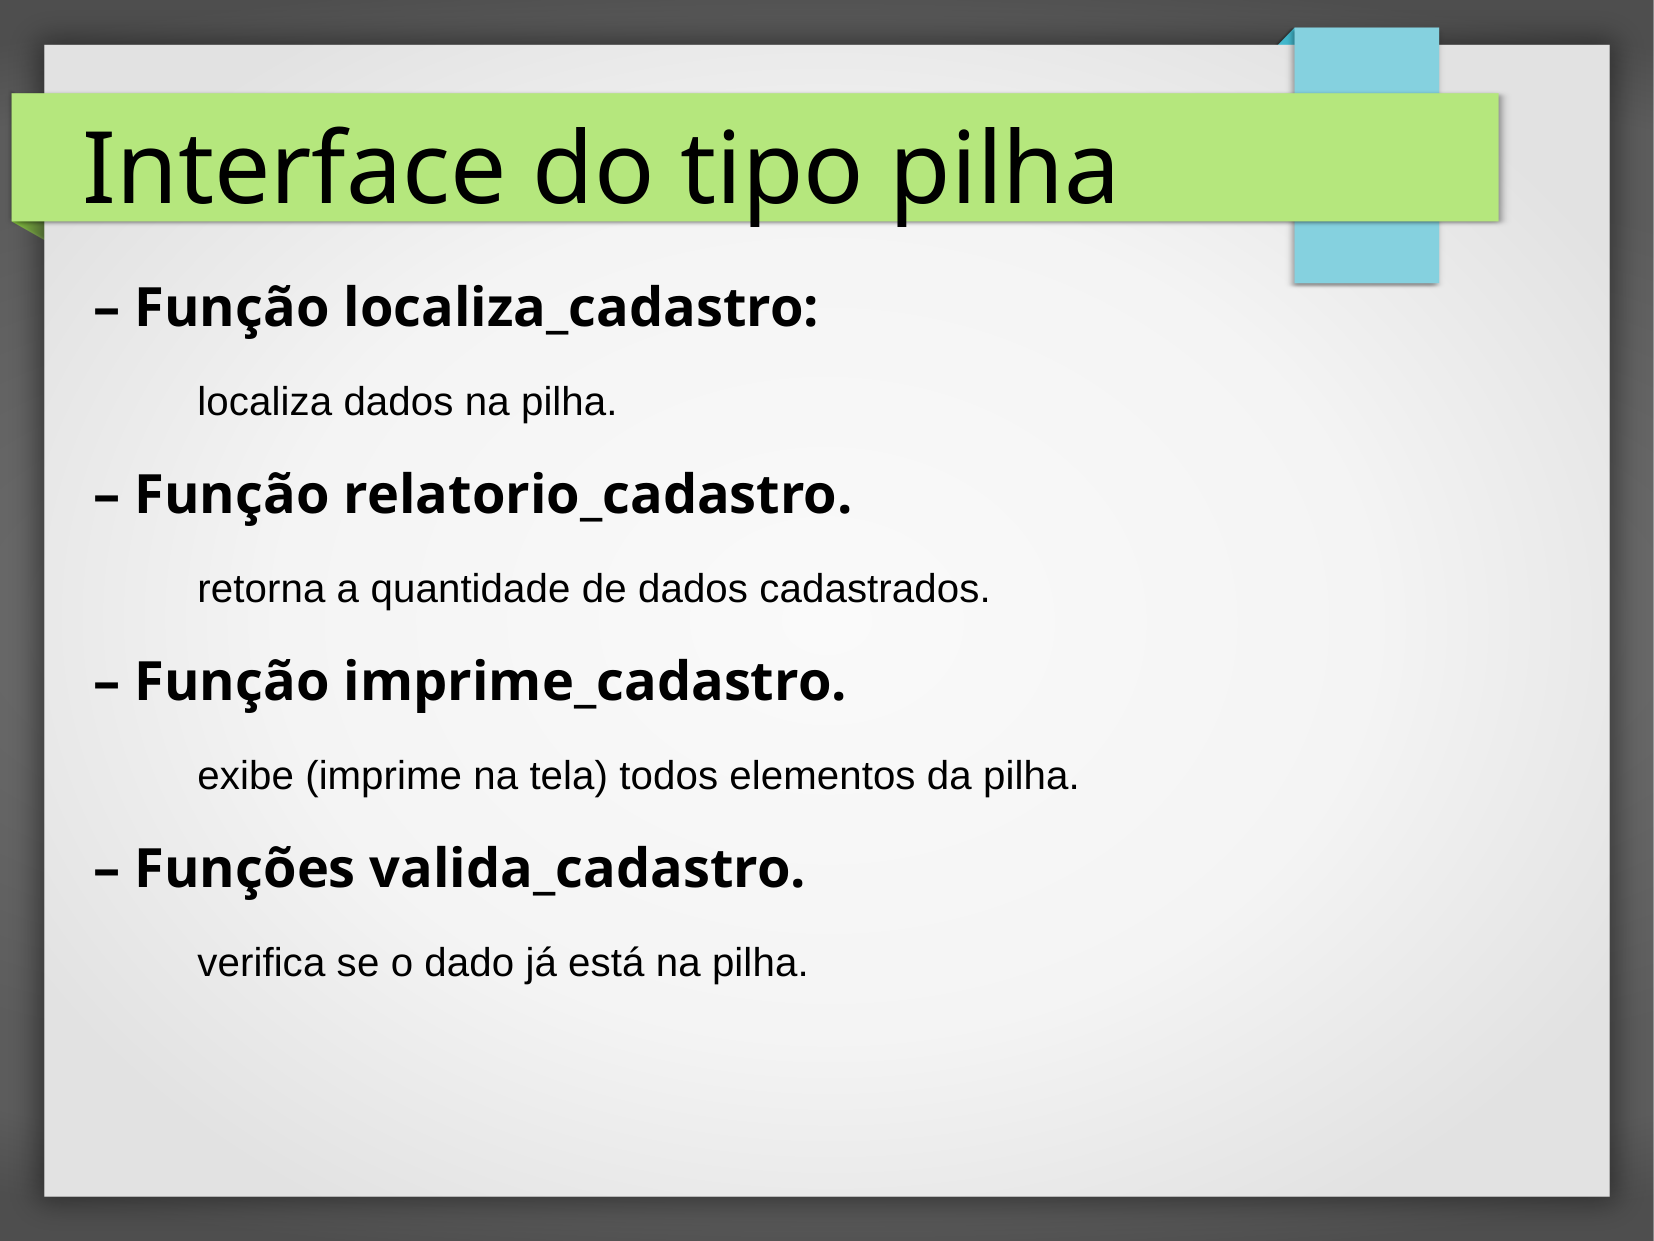

# Interface do tipo pilha
– Função localiza_cadastro:
localiza dados na pilha.
– Função relatorio_cadastro.
retorna a quantidade de dados cadastrados.
– Função imprime_cadastro.
exibe (imprime na tela) todos elementos da pilha.
– Funções valida_cadastro.
verifica se o dado já está na pilha.